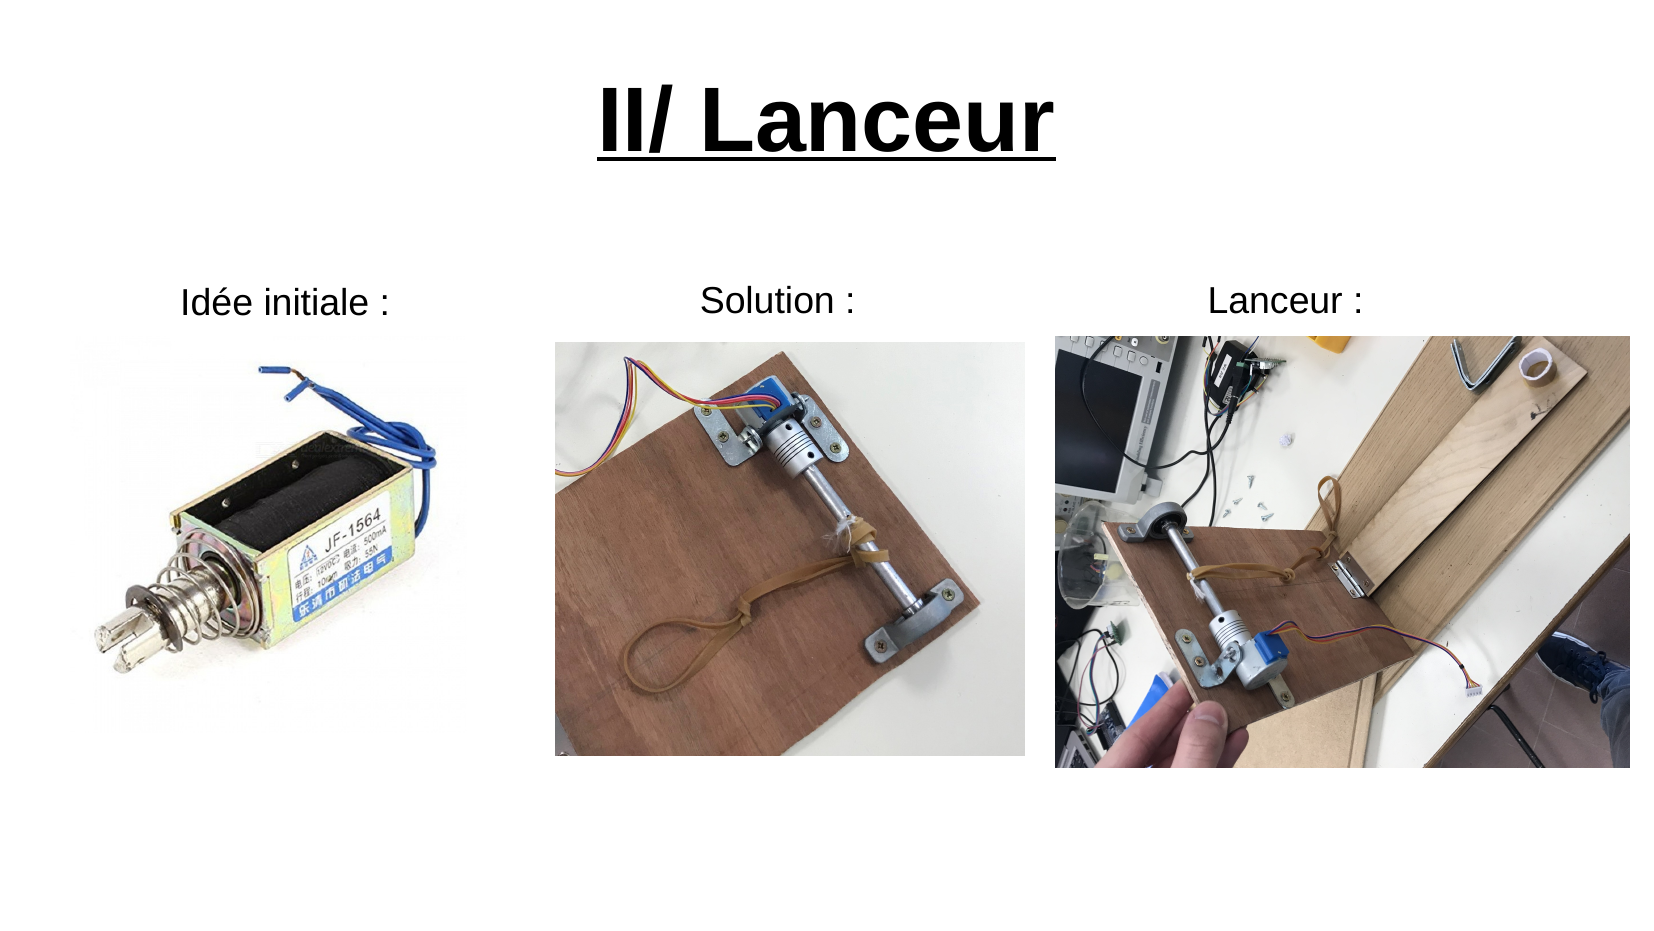

# II/ Lanceur
Solution :
Lanceur :
Idée initiale :